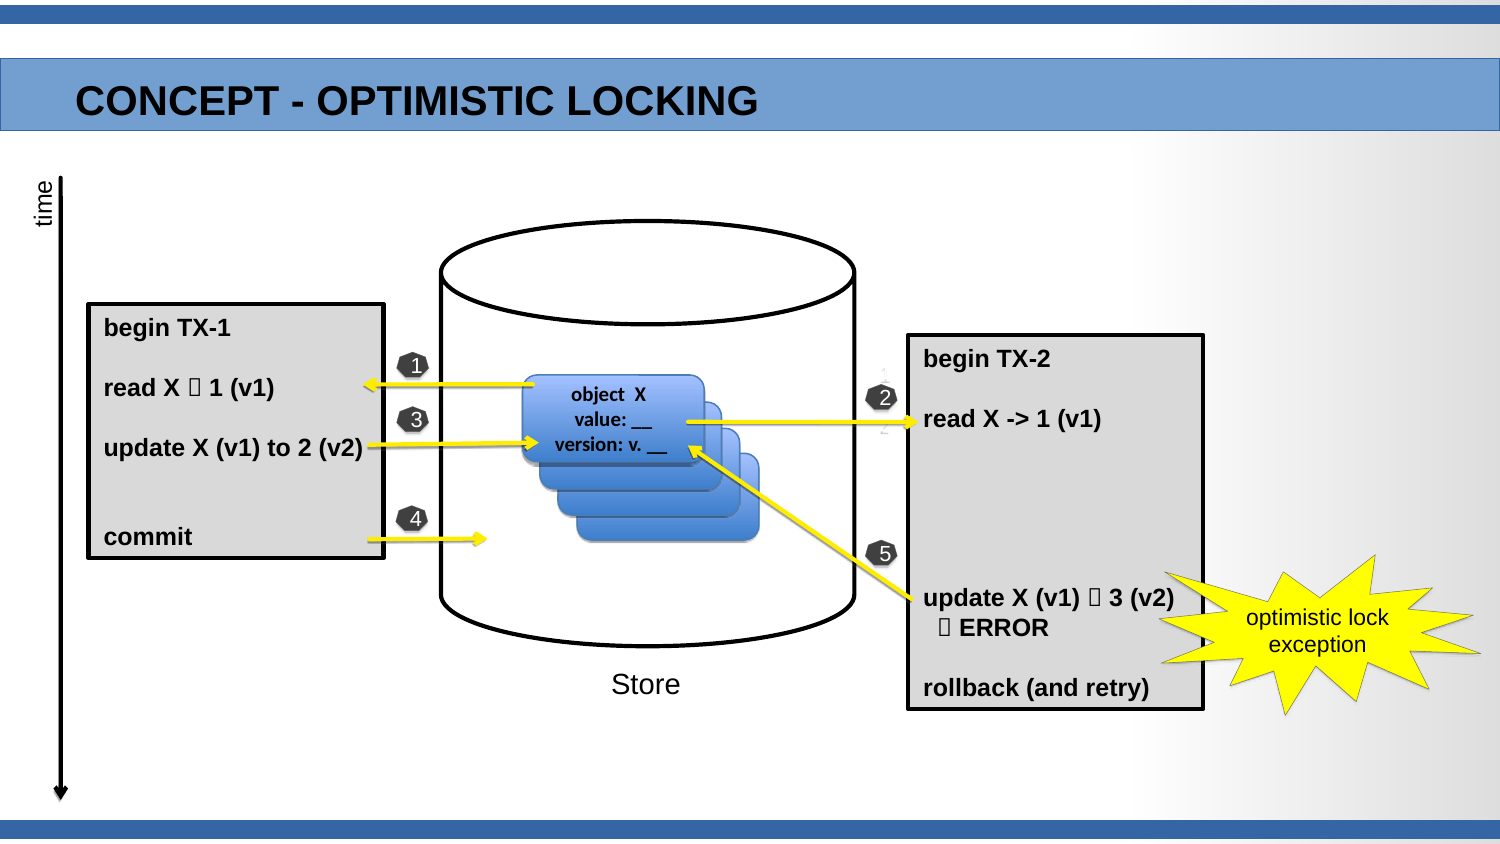

# CONCEpt - Optimistic Locking
time
begin TX-1
read X  1 (v1)
update X (v1) to 2 (v2)
commit
begin TX-2
read X -> 1 (v1)
update X (v1)  3 (v2)
  ERROR
rollback (and retry)
1
object X
value: __
version: v. __
12z
3
4
5
optimistic lock exception
Store